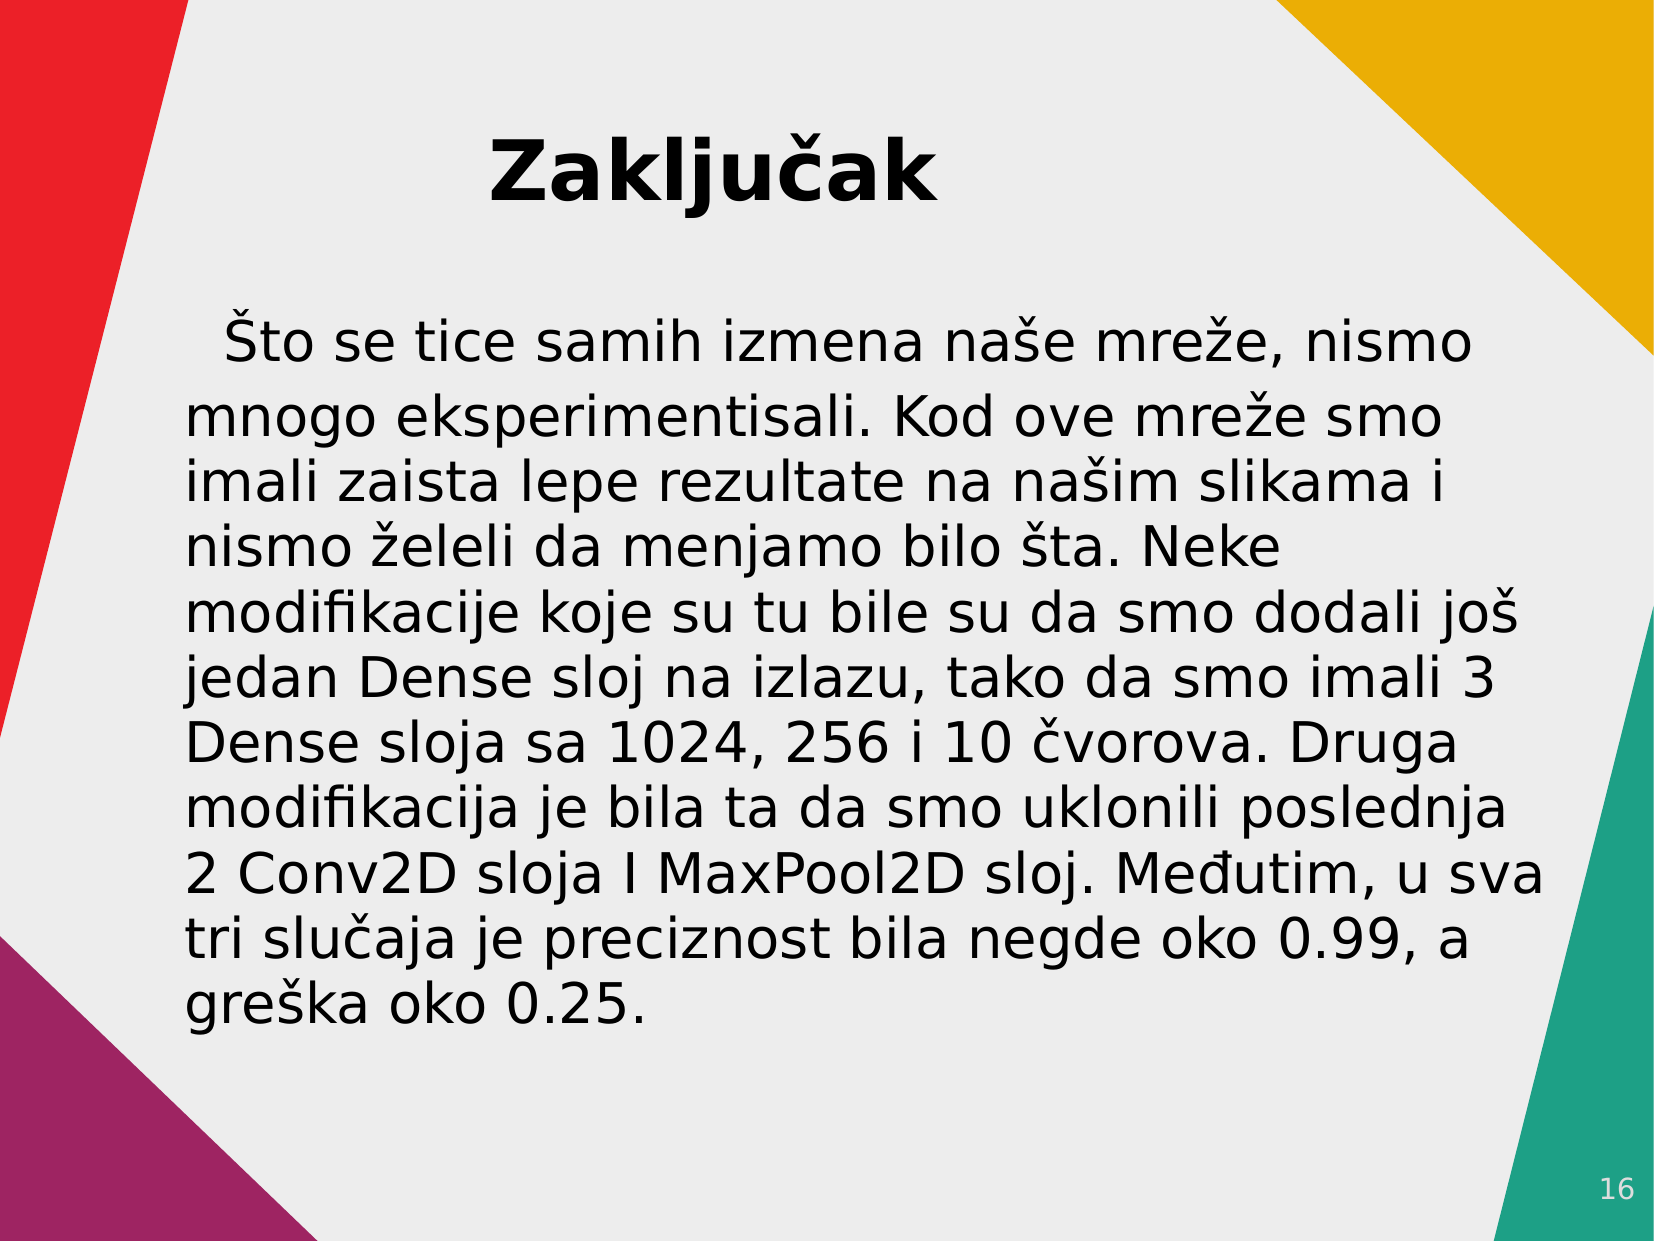

# Zaključak
Što se tice samih izmena naše mreže, nismo
mnogo eksperimentisali. Kod ove mreže smo imali zaista lepe rezultate na našim slikama i nismo želeli da menjamo bilo šta. Neke modifikacije koje su tu bile su da smo dodali još jedan Dense sloj na izlazu, tako da smo imali 3 Dense sloja sa 1024, 256 i 10 čvorova. Druga modifikacija je bila ta da smo uklonili poslednja 2 Conv2D sloja I MaxPool2D sloj. Međutim, u sva tri slučaja je preciznost bila negde oko 0.99, a greška oko 0.25.
16